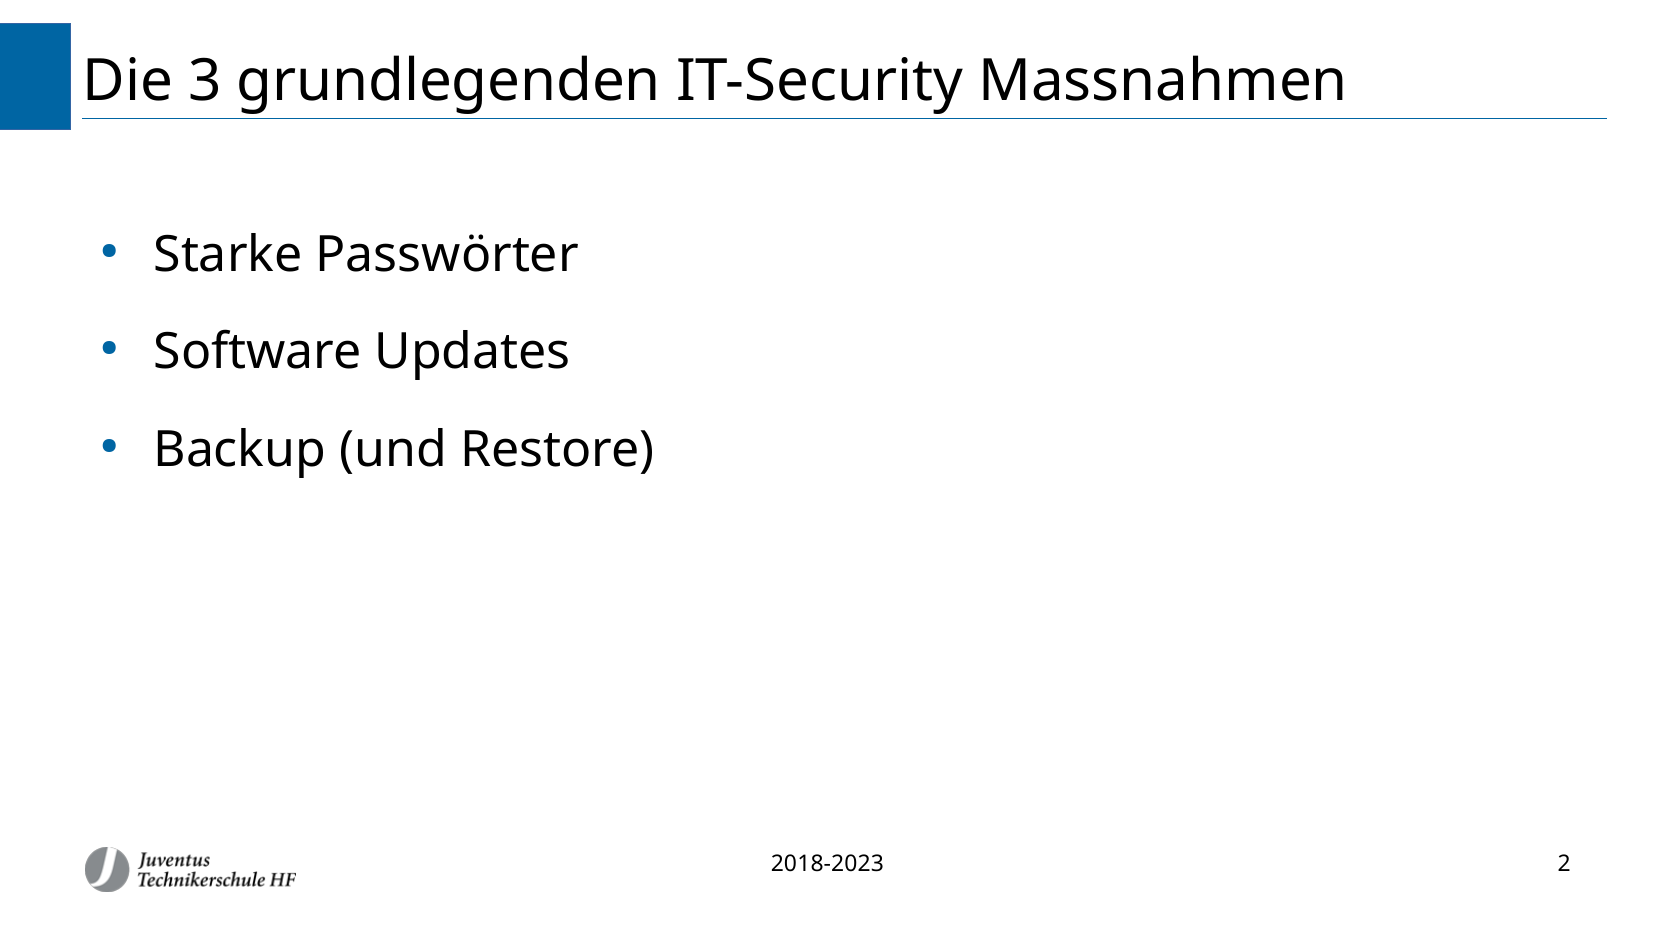

# Die 3 grundlegenden IT-Security Massnahmen
Starke Passwörter
Software Updates
Backup (und Restore)
2018-2023
2